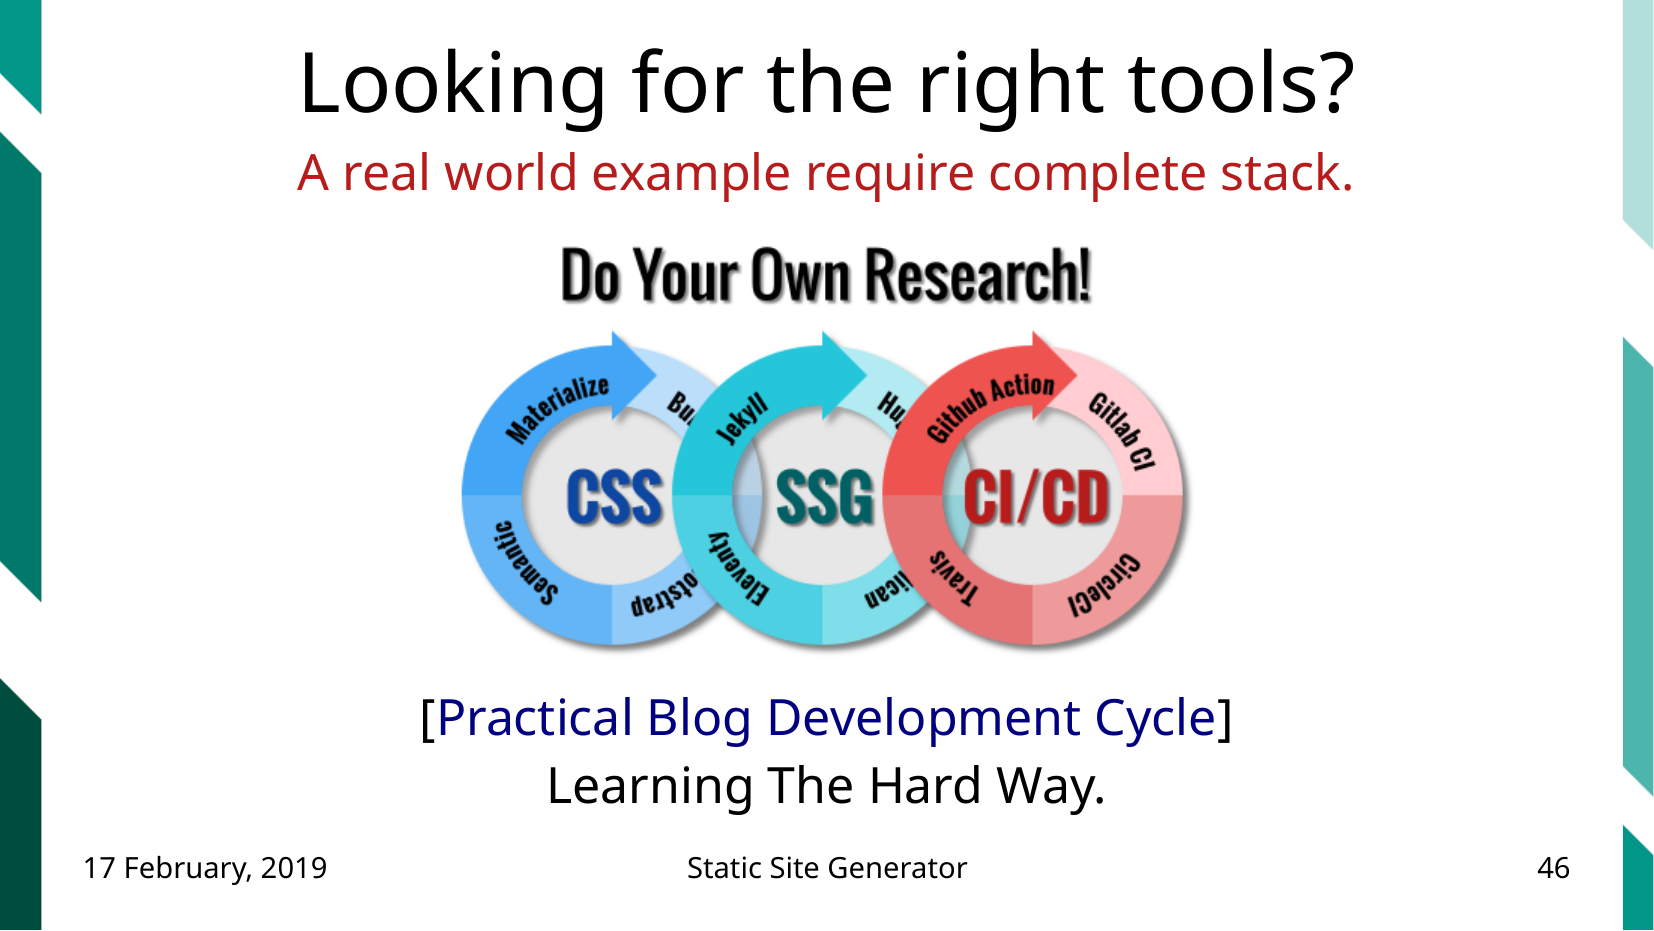

# Looking for the right tools? A real world example require complete stack.
[Practical Blog Development Cycle]
Learning The Hard Way.
17 February, 2019
Static Site Generator
46